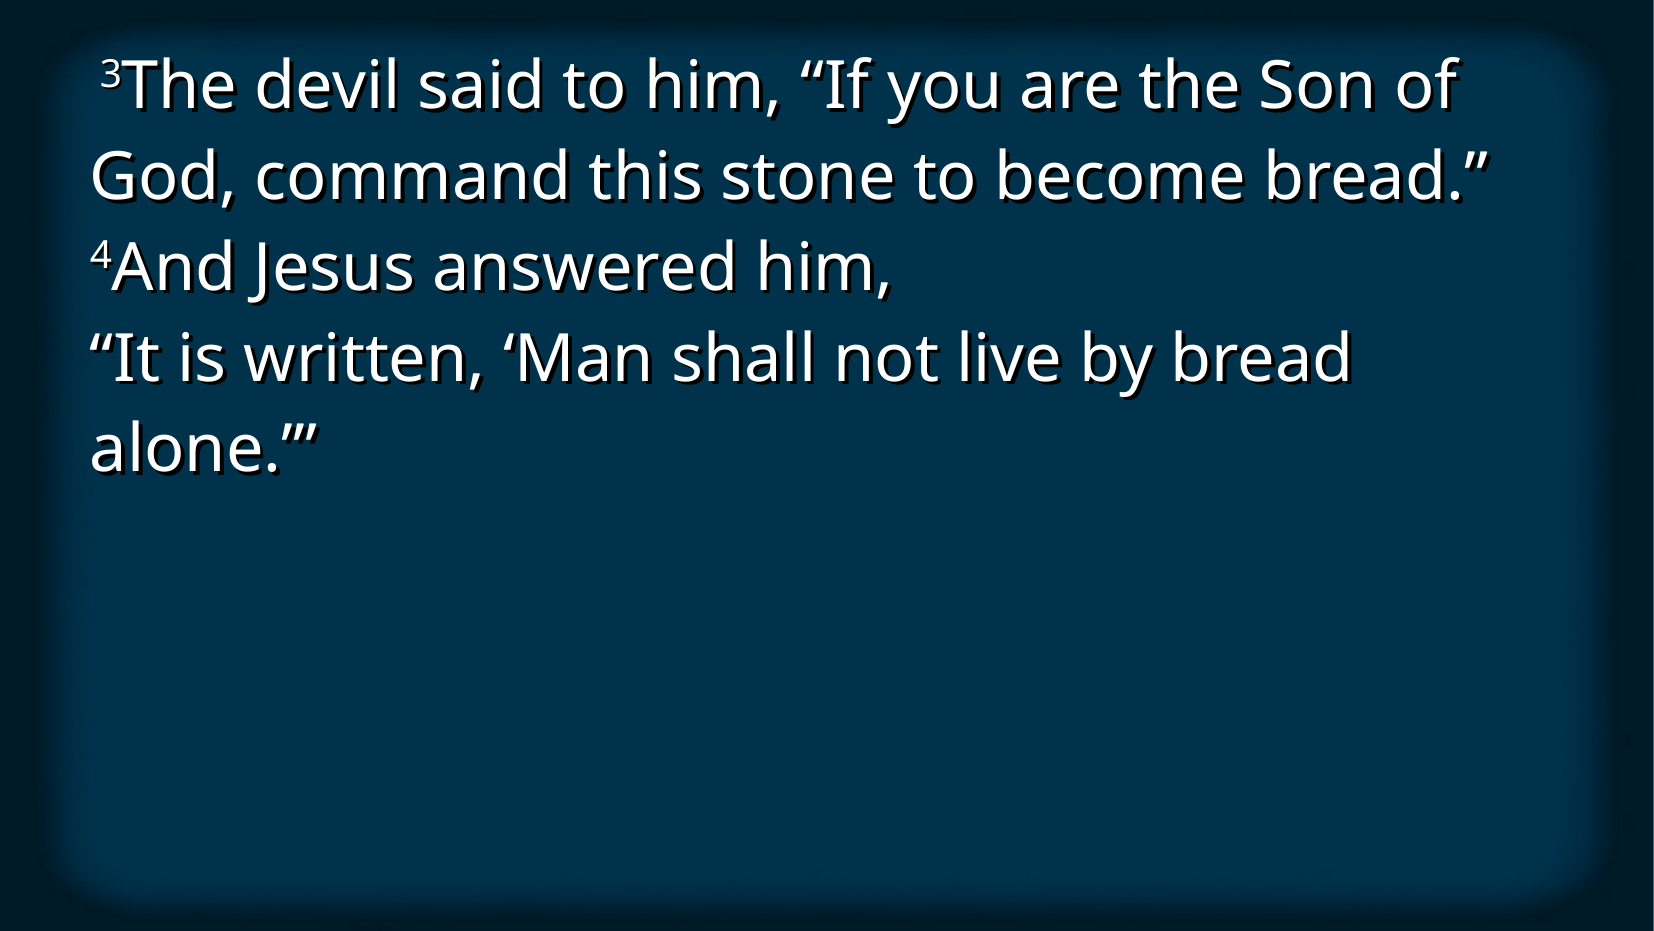

3The devil said to him, “If you are the Son of God, command this stone to become bread.”
4And Jesus answered him,
“It is written, ‘Man shall not live by bread alone.’”